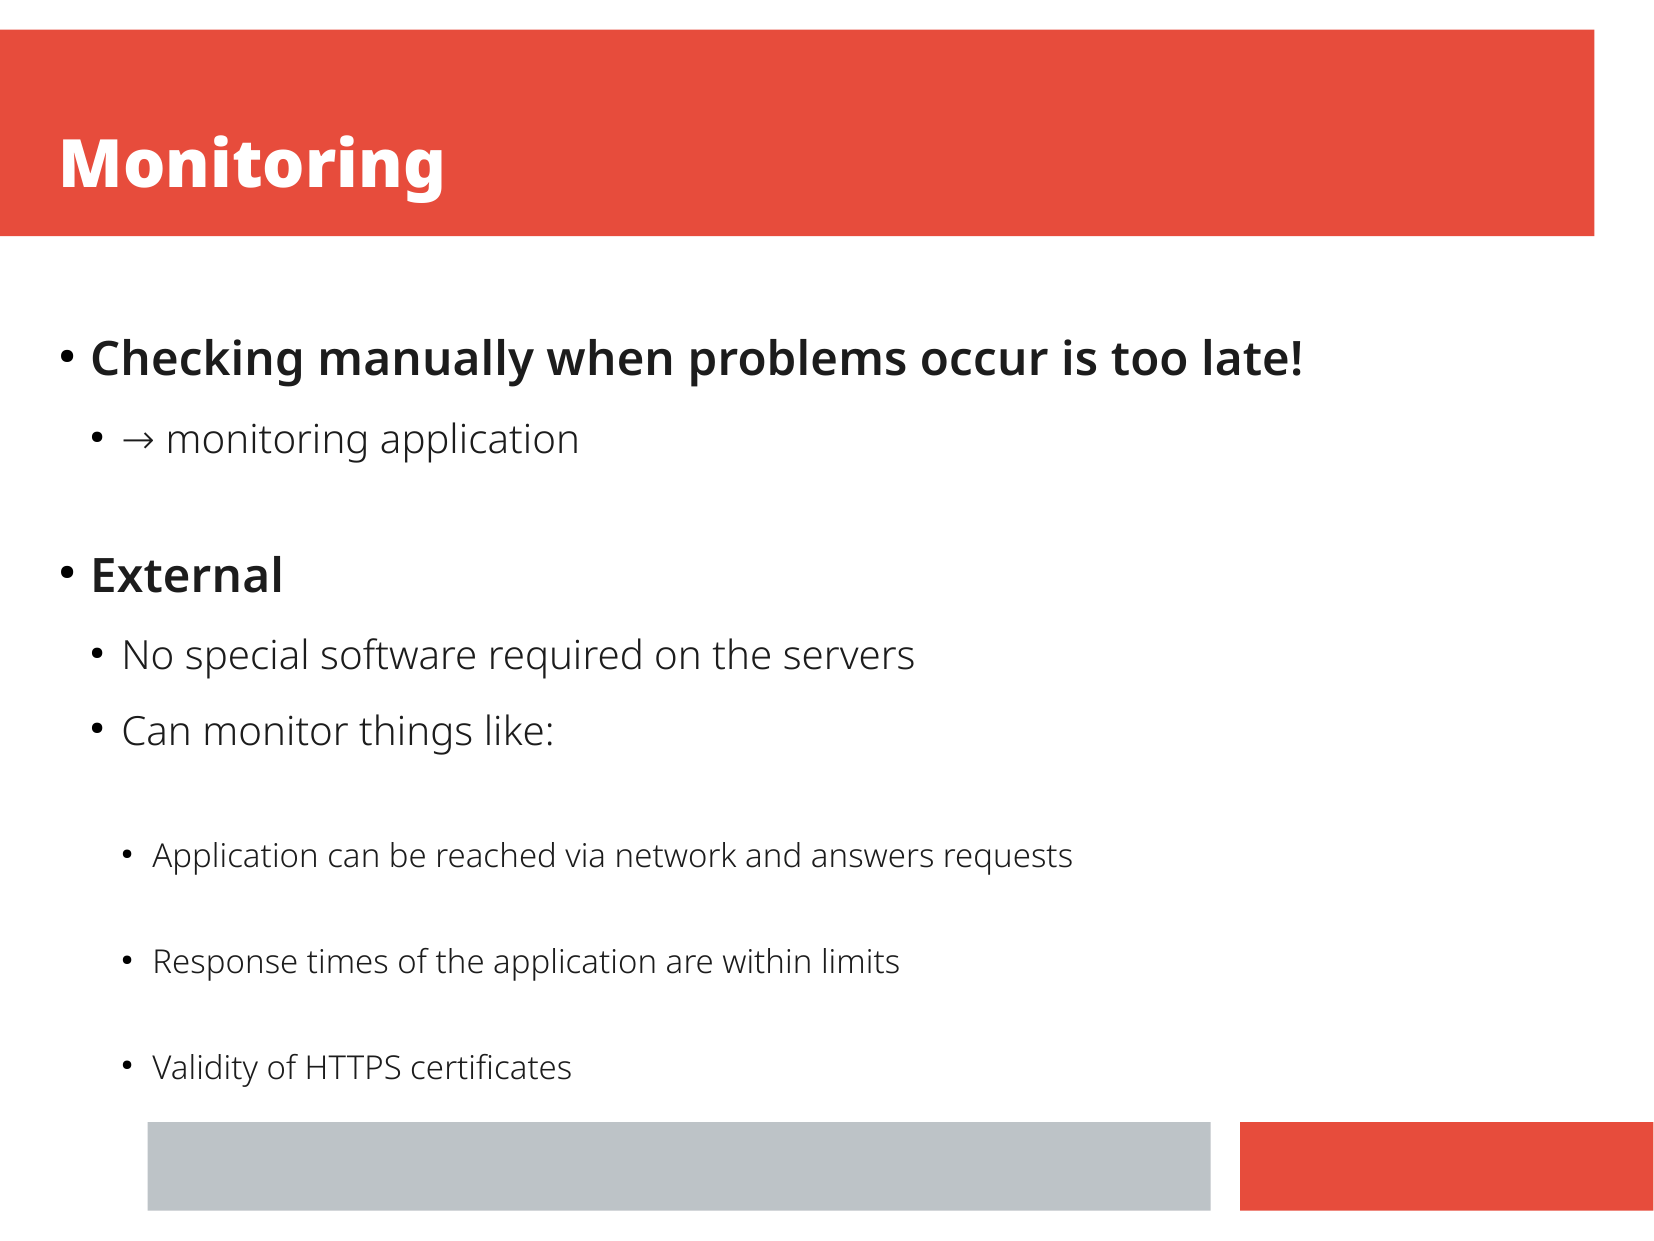

# Monitoring
Checking manually when problems occur is too late!
→ monitoring application
External
No special software required on the servers
Can monitor things like:
Application can be reached via network and answers requests
Response times of the application are within limits
Validity of HTTPS certificates